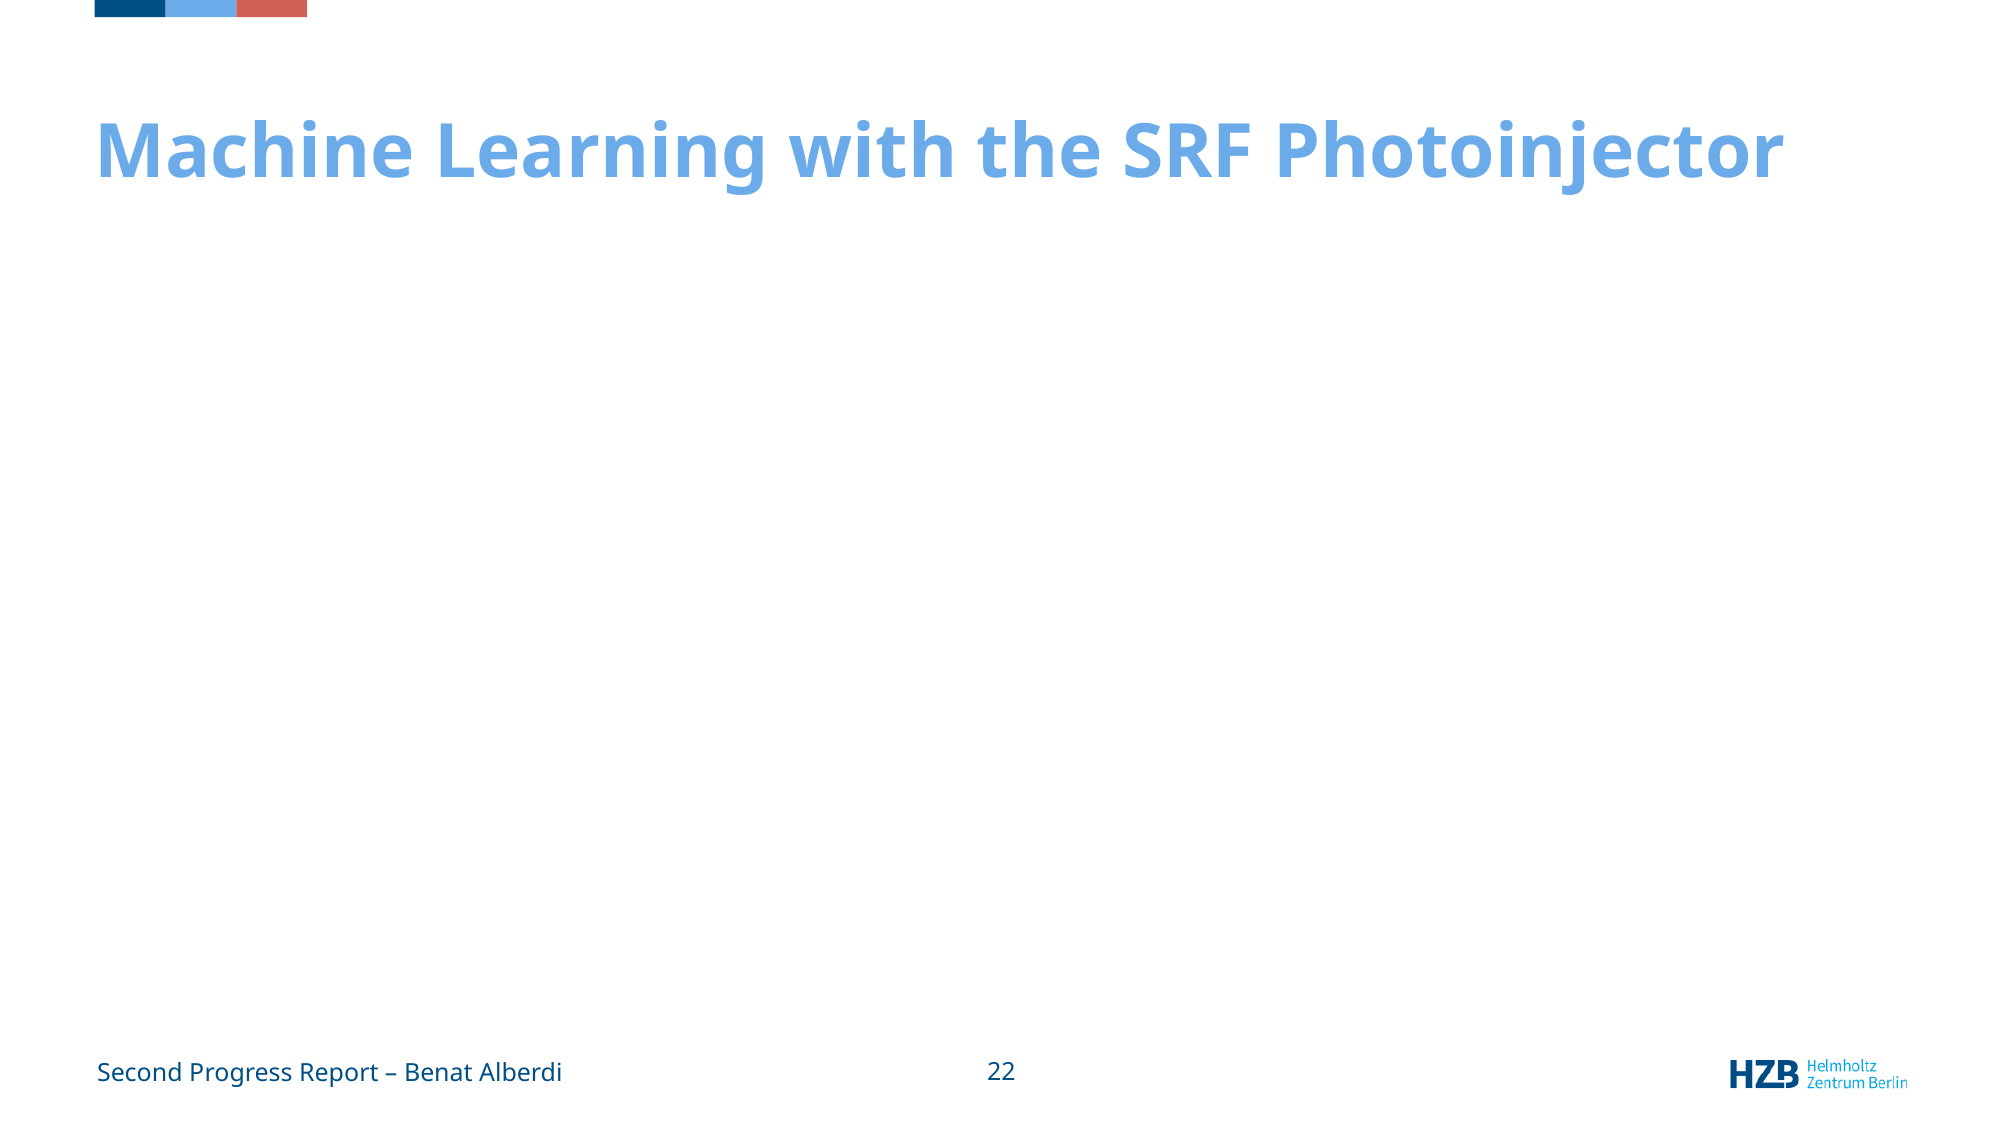

# Machine Learning with the SRF Photoinjector
Second Progress Report – Benat Alberdi